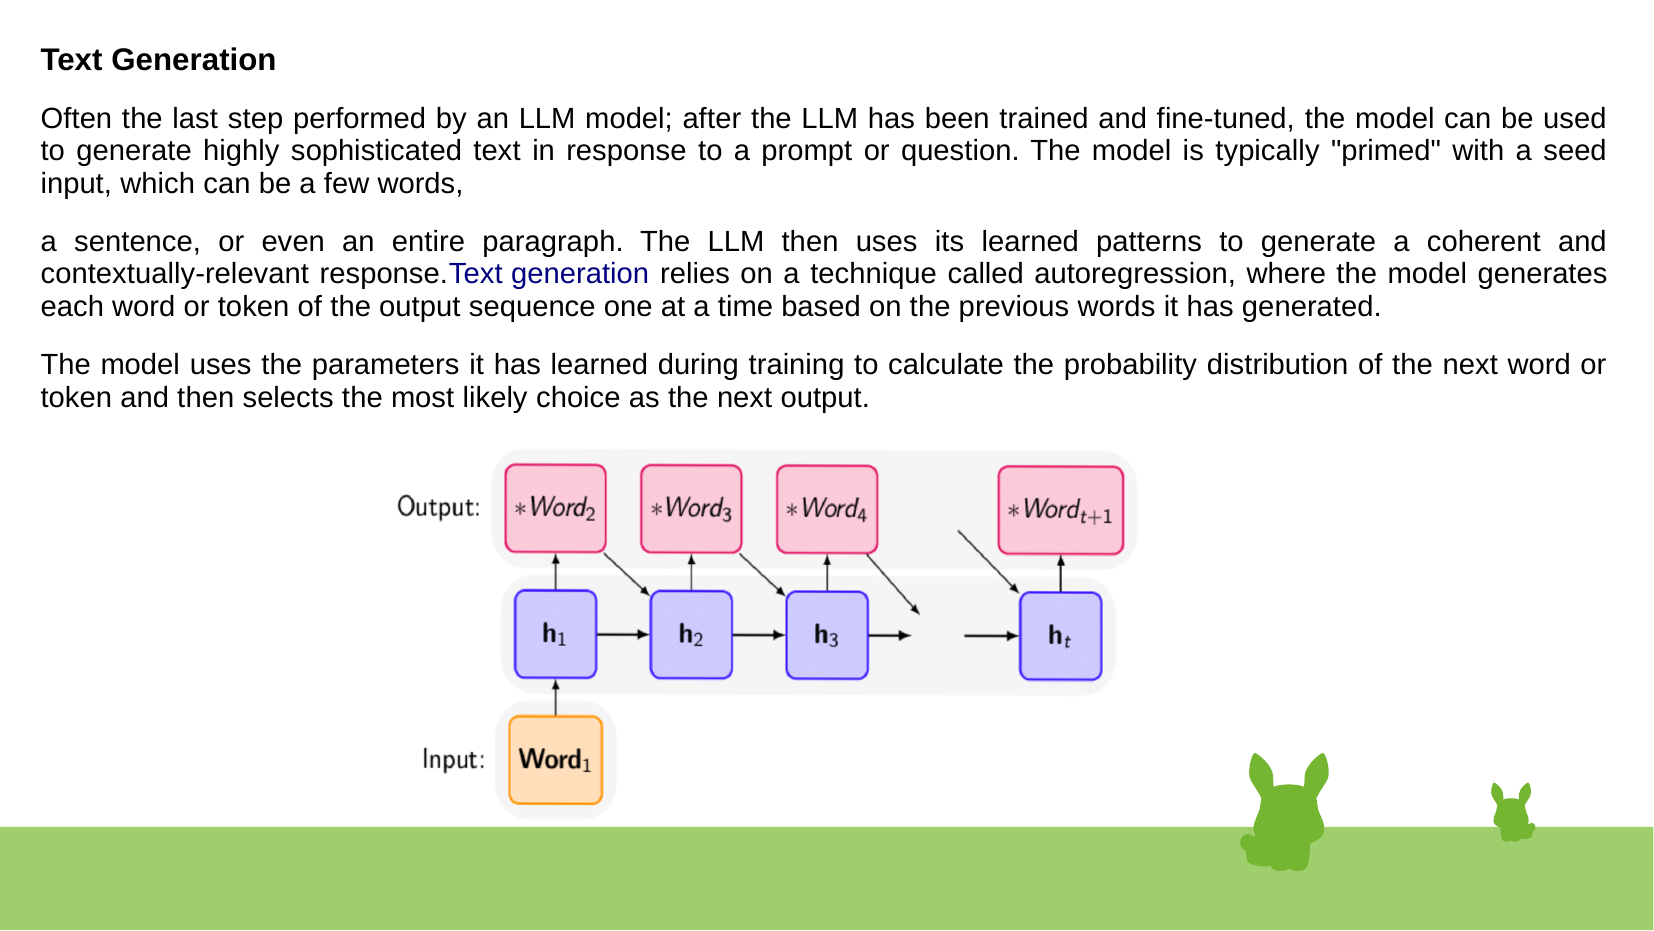

Text Generation
Often the last step performed by an LLM model; after the LLM has been trained and fine-tuned, the model can be used to generate highly sophisticated text in response to a prompt or question. The model is typically "primed" with a seed input, which can be a few words,
a sentence, or even an entire paragraph. The LLM then uses its learned patterns to generate a coherent and contextually-relevant response.Text generation relies on a technique called autoregression, where the model generates each word or token of the output sequence one at a time based on the previous words it has generated.
The model uses the parameters it has learned during training to calculate the probability distribution of the next word or token and then selects the most likely choice as the next output.